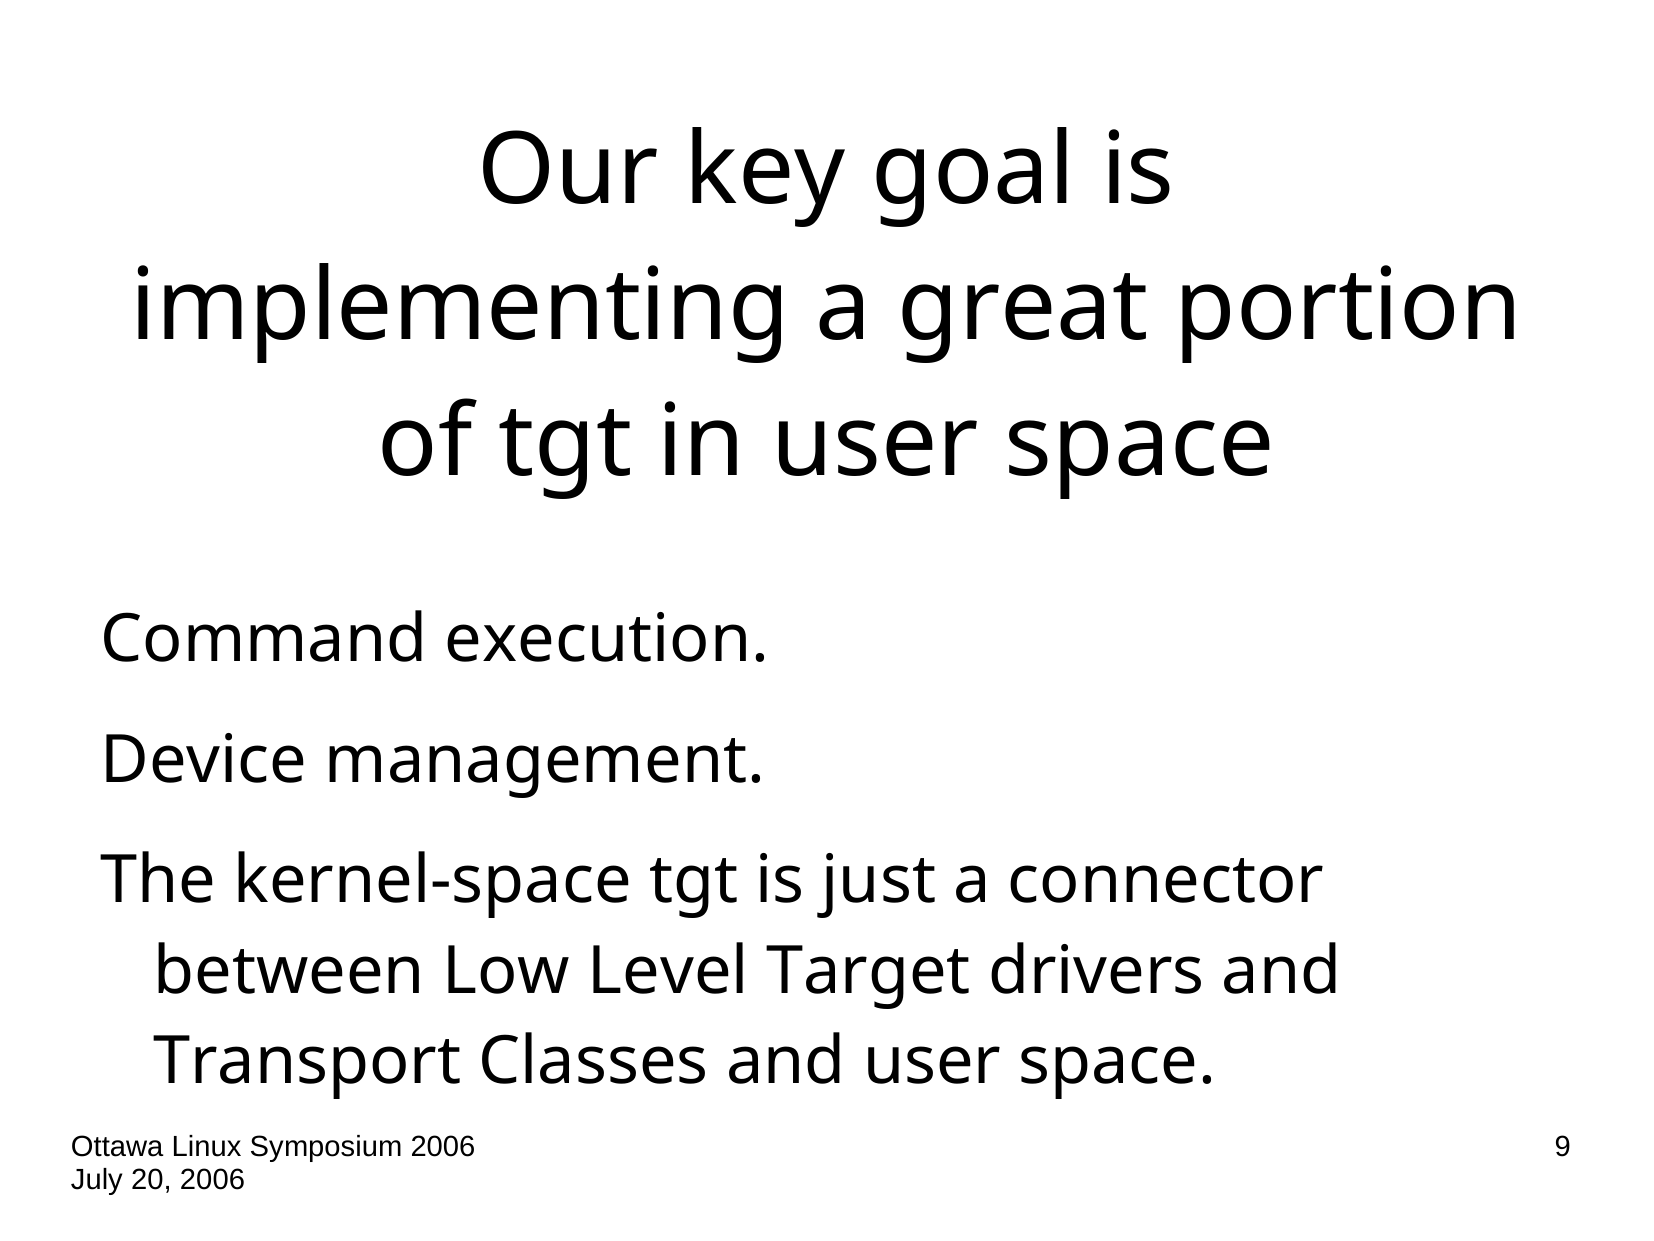

# Our key goal is implementing a great portion of tgt in user space
Command execution.
Device management.
The kernel-space tgt is just a connector between Low Level Target drivers and Transport Classes and user space.
9